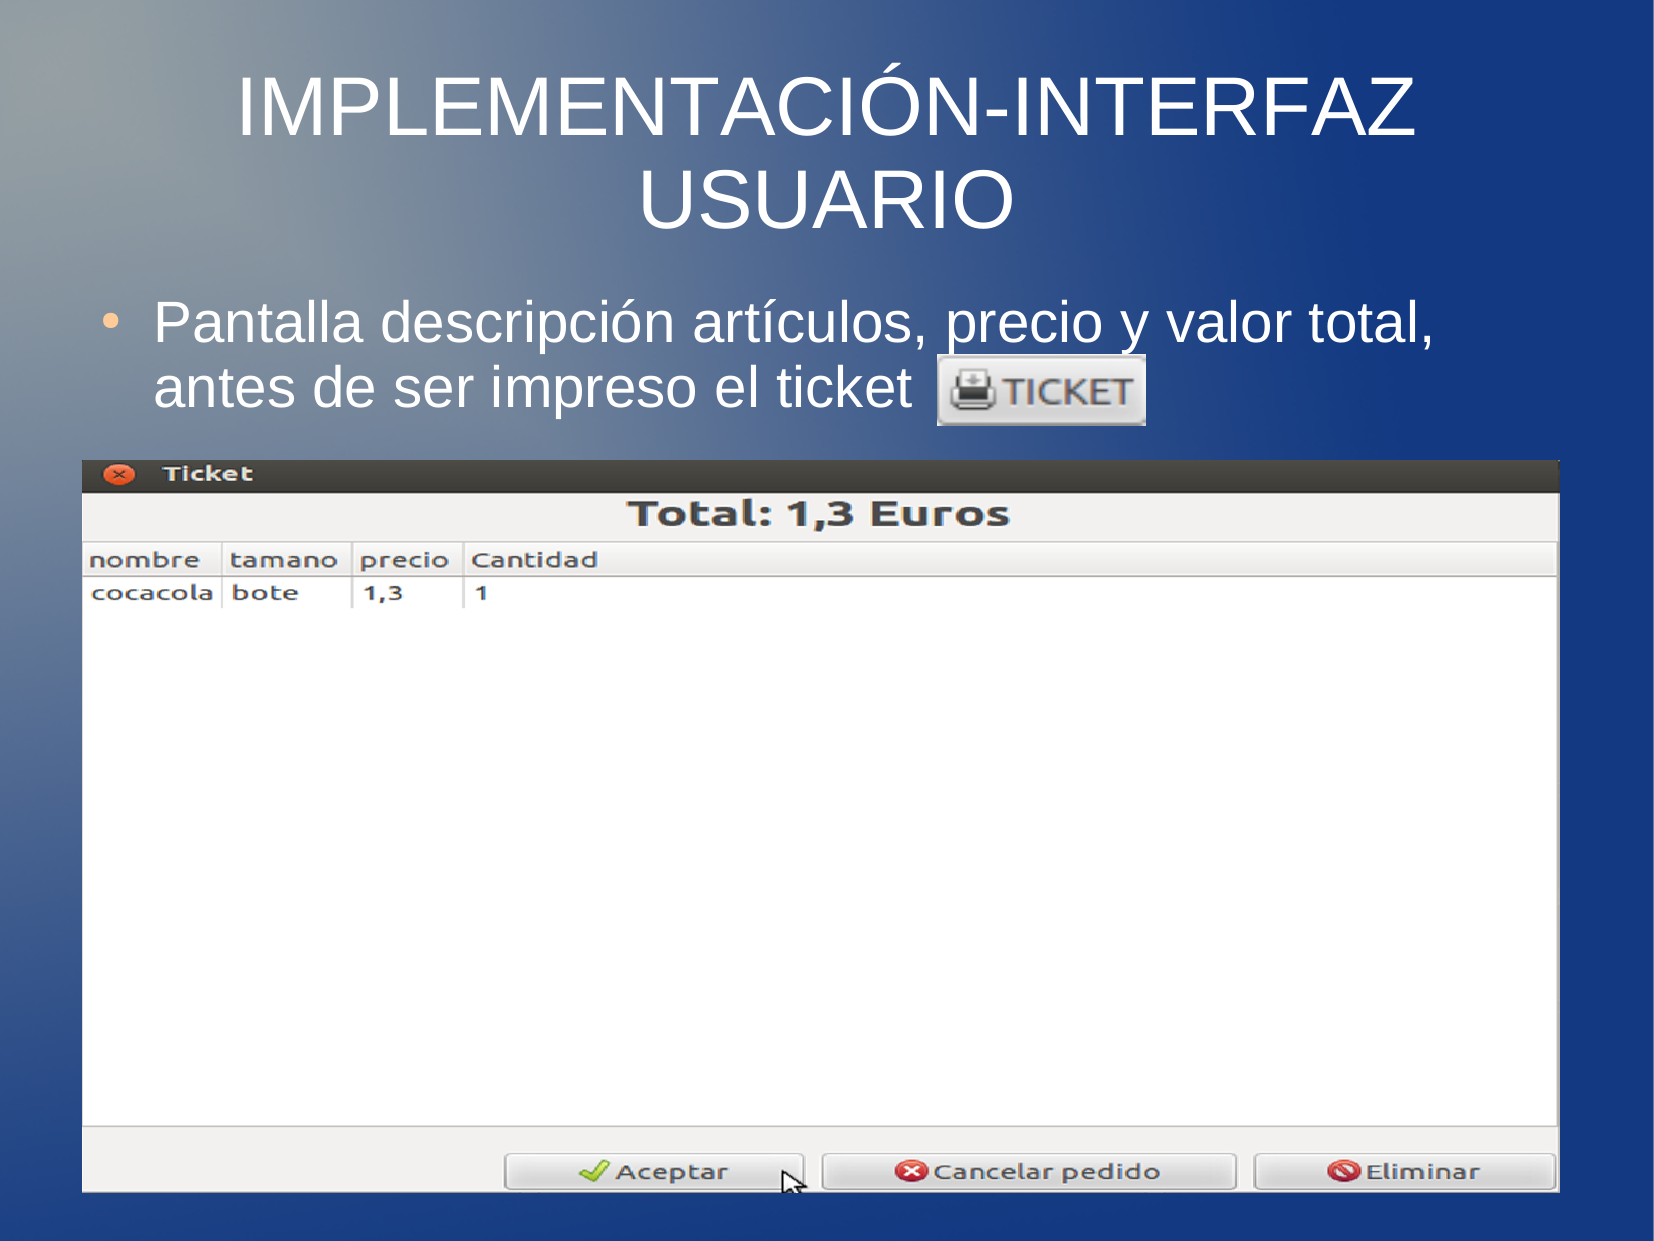

# IMPLEMENTACIÓN-INTERFAZ USUARIO
Pantalla descripción artículos, precio y valor total, antes de ser impreso el ticket